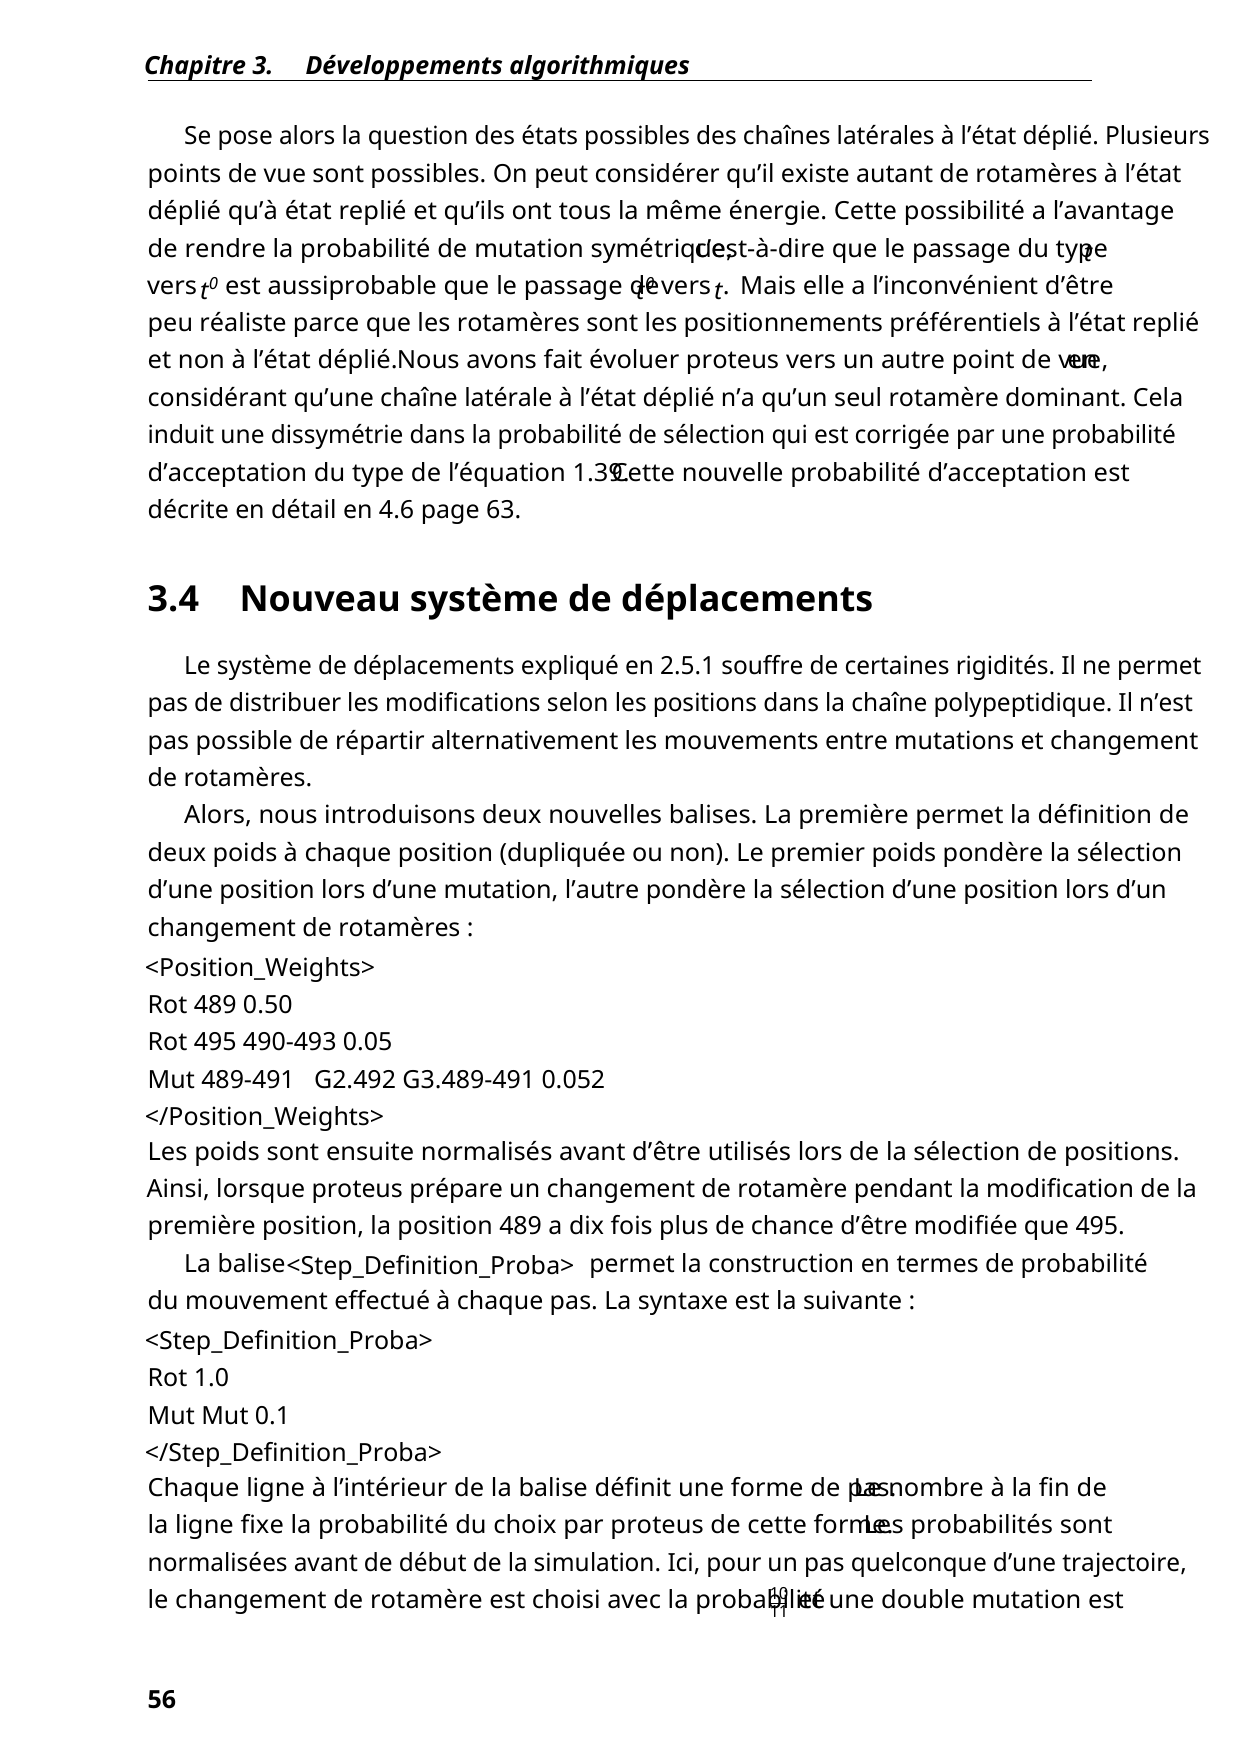

Chapitre 3.
Développements algorithmiques
Se pose alors la question des états possibles des chaînes latérales à l’état déplié. Plusieurs
points de vue sont possibles. On peut considérer qu’il existe autant de rotamères à l’état
déplié qu’à état replié et qu’ils ont tous la même énergie. Cette possibilité a l’avantage
de rendre la probabilité de mutation symétrique,
c’est-à-dire que le passage du type
t
vers
est aussi
probable que le passage de
vers
.
Mais elle a l’inconvénient d’être
0
0
t
t
t
peu réaliste parce que les rotamères sont les positionnements préférentiels à l’état replié
et non à l’état déplié.
Nous avons fait évoluer proteus vers un autre point de vue,
en
considérant qu’une chaîne latérale à l’état déplié n’a qu’un seul rotamère dominant. Cela
induit une dissymétrie dans la probabilité de sélection qui est corrigée par une probabilité
d’acceptation du type de l’équation 1.39.
Cette nouvelle probabilité d’acceptation est
décrite en détail en 4.6 page 63.
3.4
Nouveau système de déplacements
Le système de déplacements expliqué en 2.5.1 souffre de certaines rigidités. Il ne permet
pas de distribuer les modifications selon les positions dans la chaîne polypeptidique. Il n’est
pas possible de répartir alternativement les mouvements entre mutations et changement
de rotamères.
Alors, nous introduisons deux nouvelles balises. La première permet la définition de
deux poids à chaque position (dupliquée ou non). Le premier poids pondère la sélection
d’une position lors d’une mutation, l’autre pondère la sélection d’une position lors d’un
changement de rotamères :
<Position_Weights>
Rot 489 0.50
Rot 495 490-493 0.05
Mut 489-491
G2.492 G3.489-491 0.052
</Position_Weights>
Les poids sont ensuite normalisés avant d’être utilisés lors de la sélection de positions.
Ainsi, lorsque proteus prépare un changement de rotamère pendant la modification de la
première position, la position 489 a dix fois plus de chance d’être modifiée que 495.
La balise
permet la construction en termes de probabilité
<Step_Definition_Proba>
du mouvement effectué à chaque pas. La syntaxe est la suivante :
<Step_Definition_Proba>
Rot 1.0
Mut Mut 0.1
</Step_Definition_Proba>
Chaque ligne à l’intérieur de la balise définit une forme de pas.
Le nombre à la fin de
la ligne fixe la probabilité du choix par proteus de cette forme.
Les probabilités sont
normalisées avant de début de la simulation. Ici, pour un pas quelconque d’une trajectoire,
10
le changement de rotamère est choisi avec la probabilité
et une double mutation est
11
56